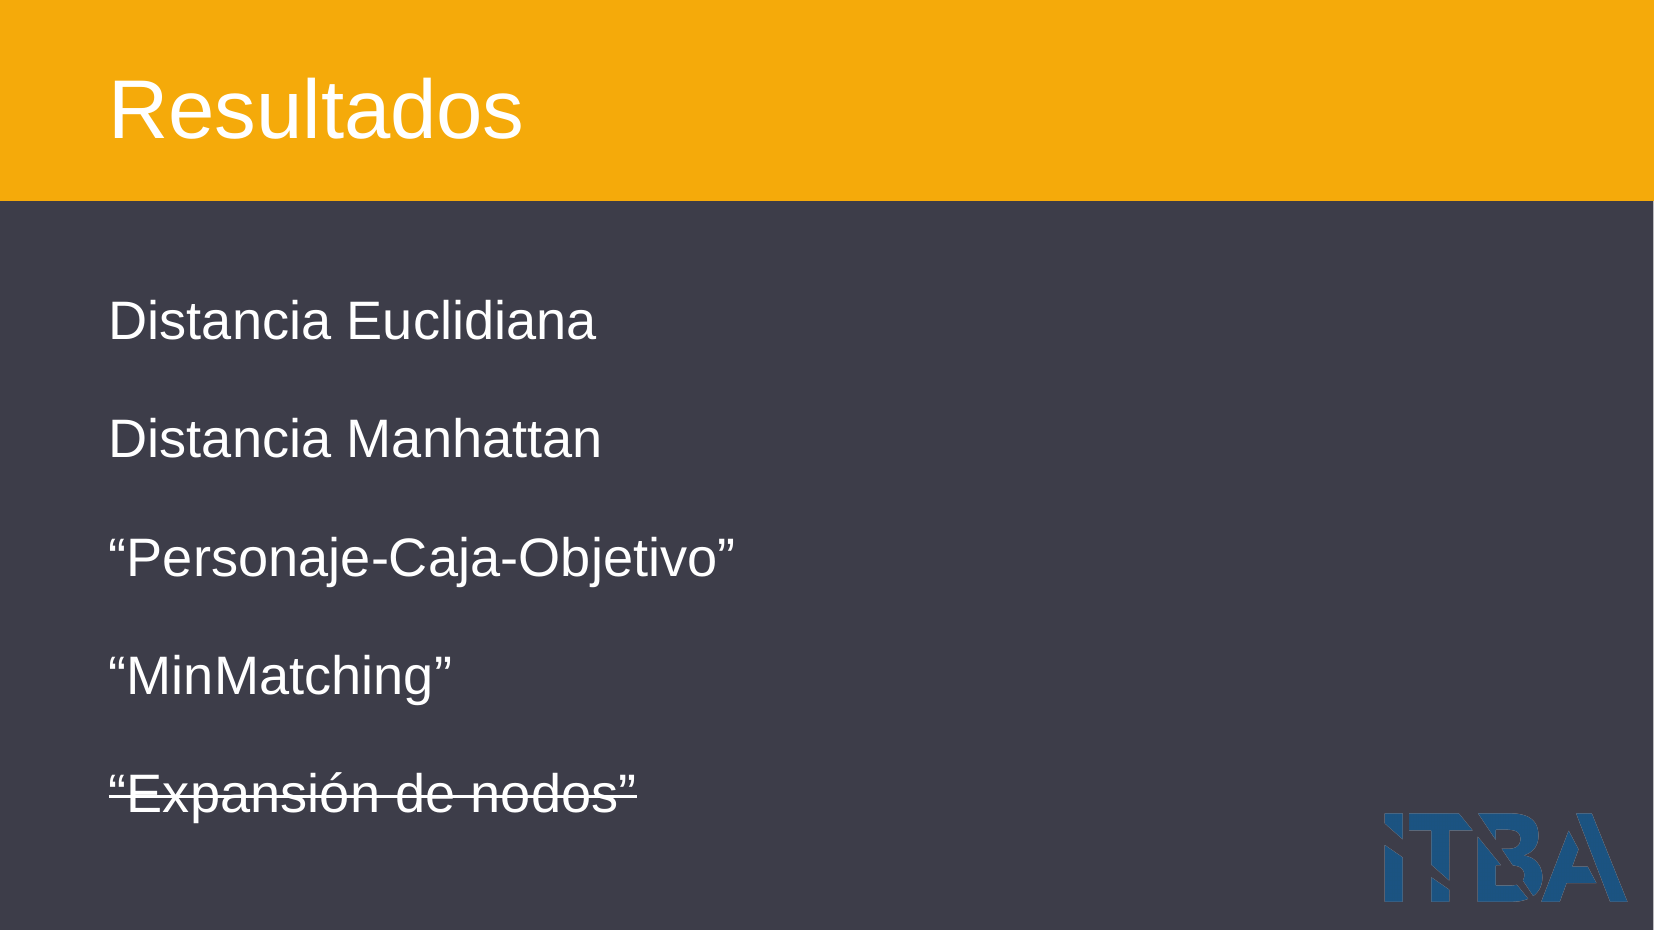

Resultados
Distancia Euclidiana
Distancia Manhattan
“Personaje-Caja-Objetivo”
“MinMatching”
“Expansión de nodos”